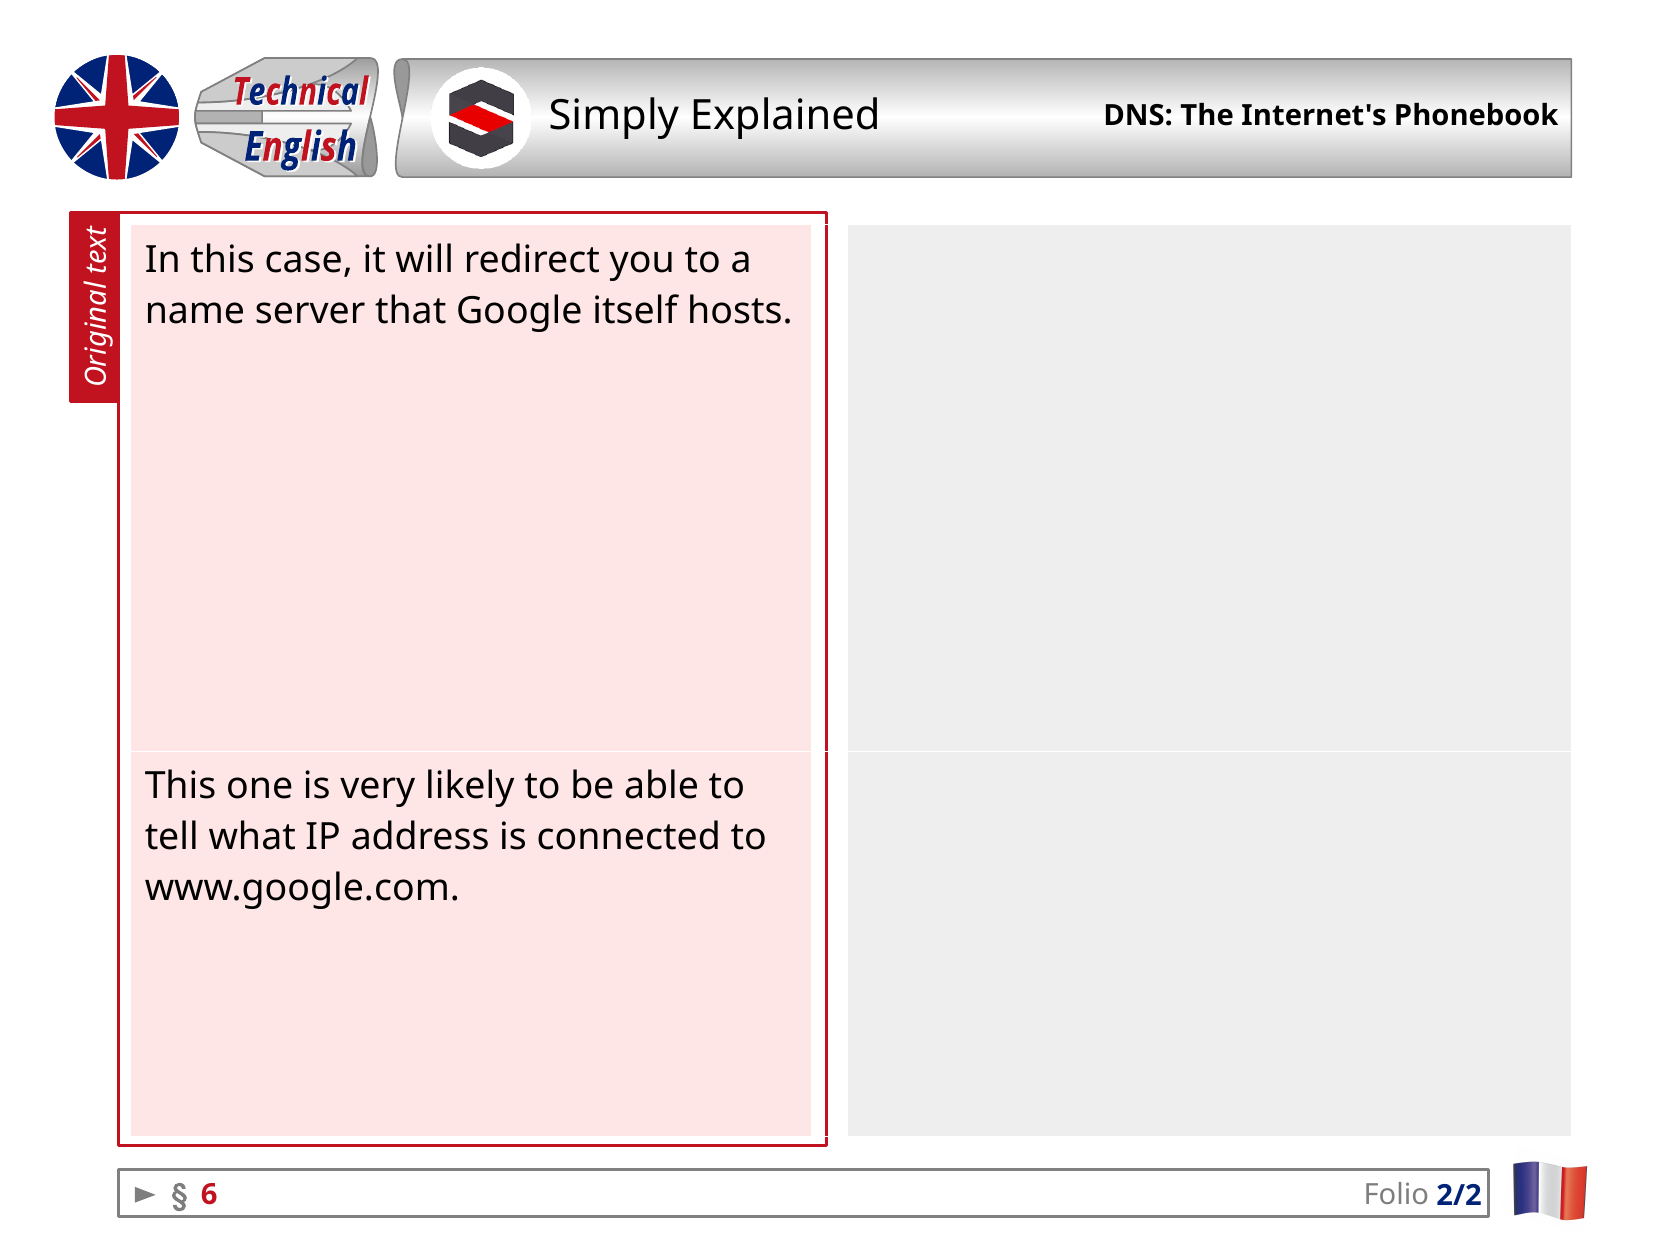

#
| In this case, it will redirect you to a name server that Google itself hosts. | | |
| --- | --- | --- |
| This one is very likely to be able to tell what IP address is connected to www.google.com. | | |
6
2/2